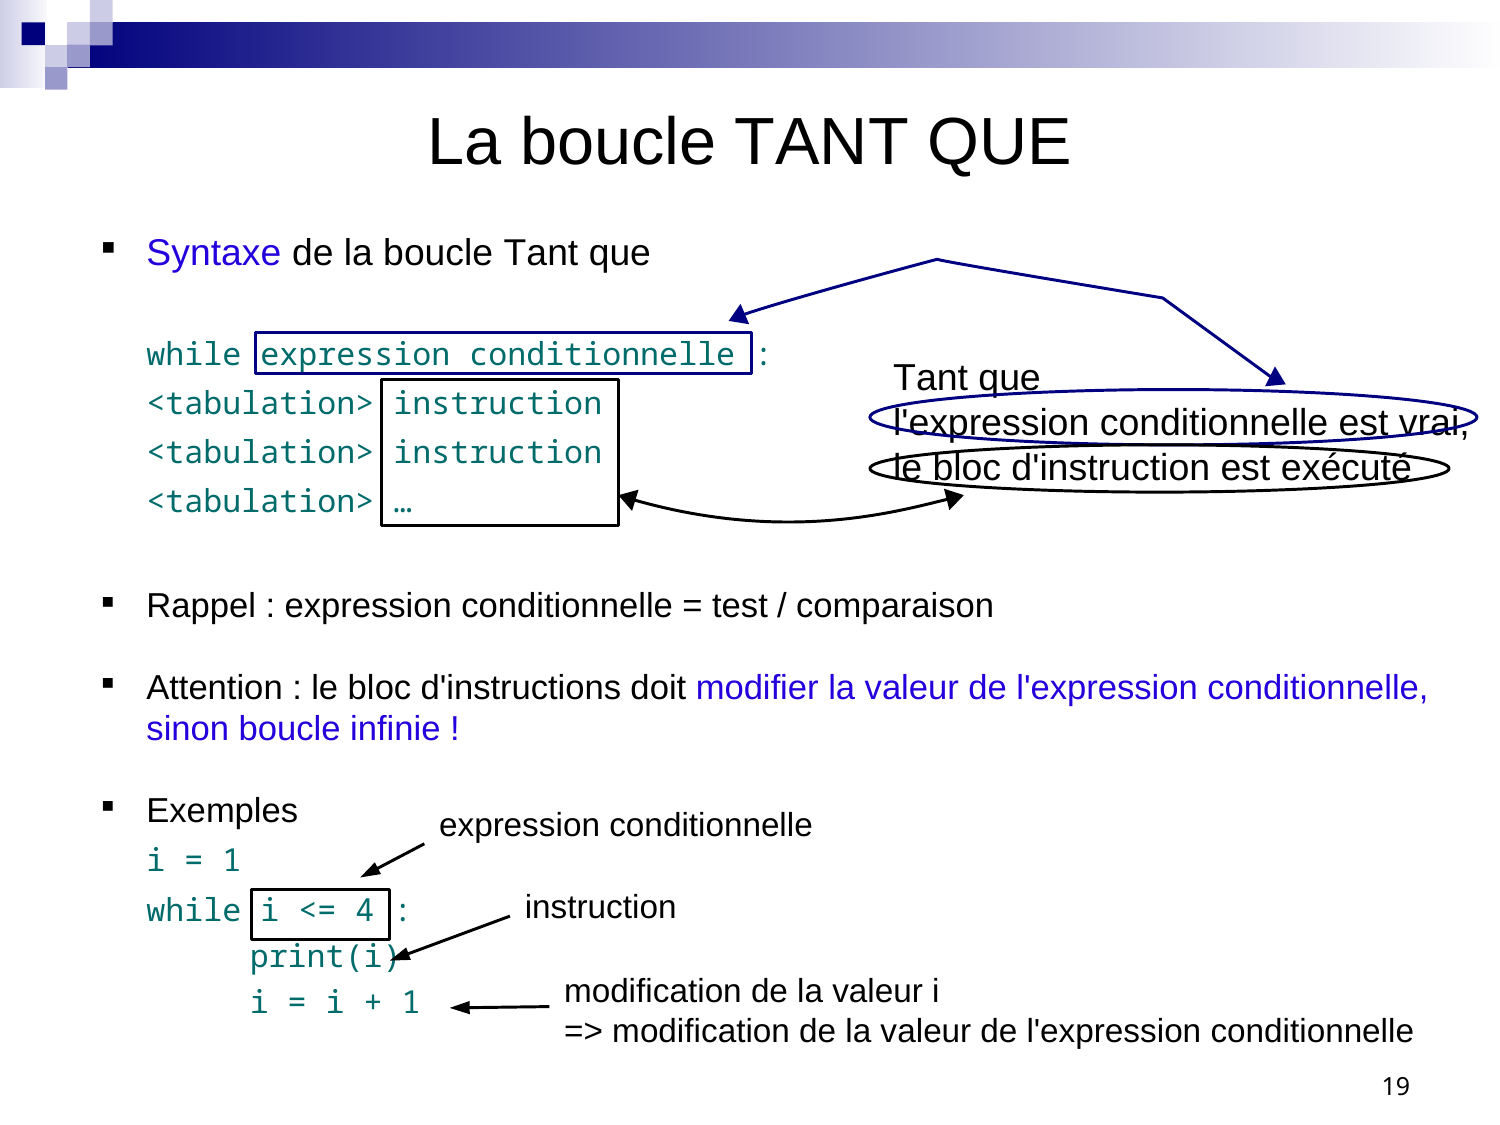

# La boucle TANT QUE
Syntaxe de la boucle Tant que
while expression conditionnelle :
<tabulation> instruction
<tabulation> instruction
<tabulation> …
Rappel : expression conditionnelle = test / comparaison
Attention : le bloc d'instructions doit modifier la valeur de l'expression conditionnelle, sinon boucle infinie !
Exemples
i = 1
while i <= 4 :
print(i)
i = i + 1
Tant que
l'expression conditionnelle est vrai,
le bloc d'instruction est exécuté
expression conditionnelle
instruction
modification de la valeur i
=> modification de la valeur de l'expression conditionnelle
19